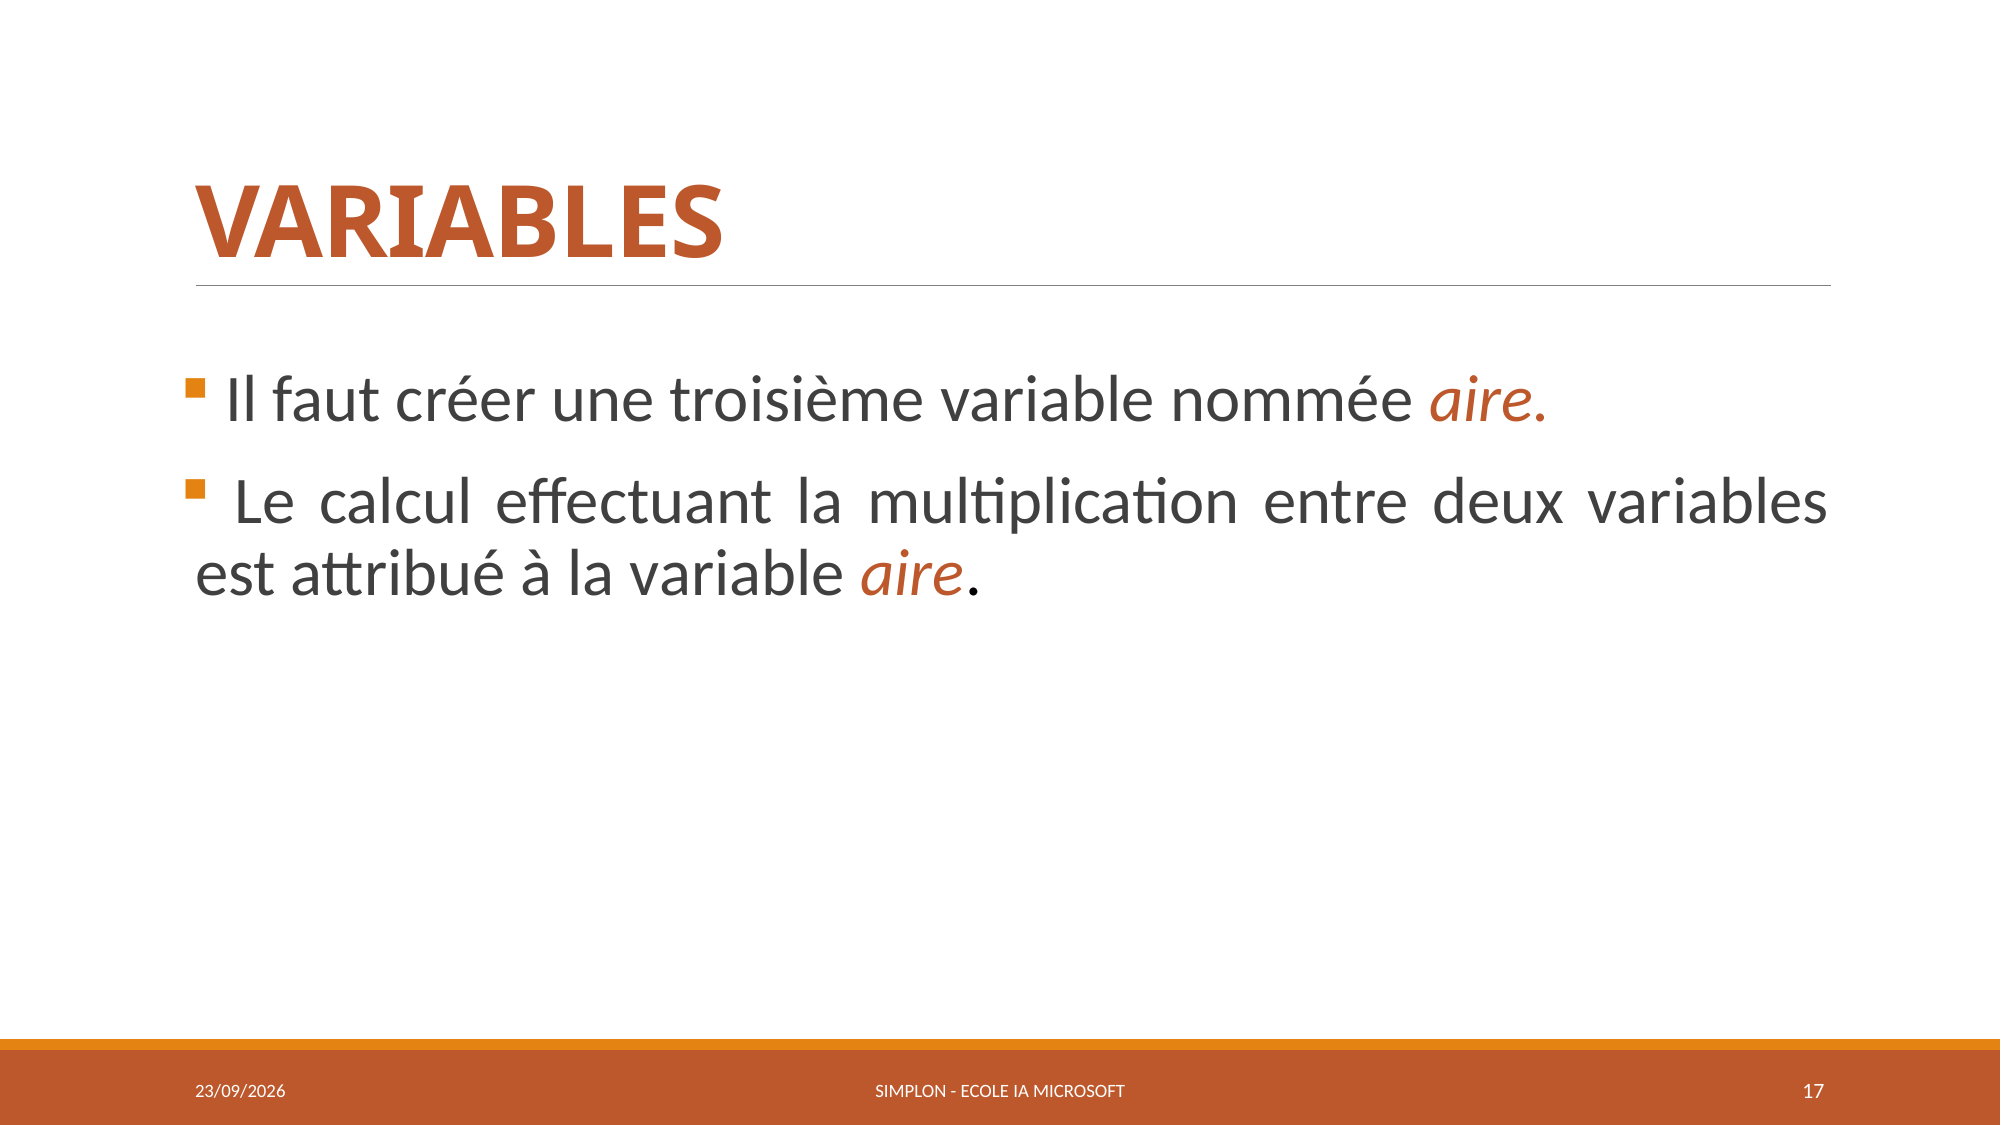

# VARIABLES
 Il faut créer une troisième variable nommée aire.
 Le calcul effectuant la multiplication entre deux variables est attribué à la variable aire.
Simplon - Ecole IA Microsoft